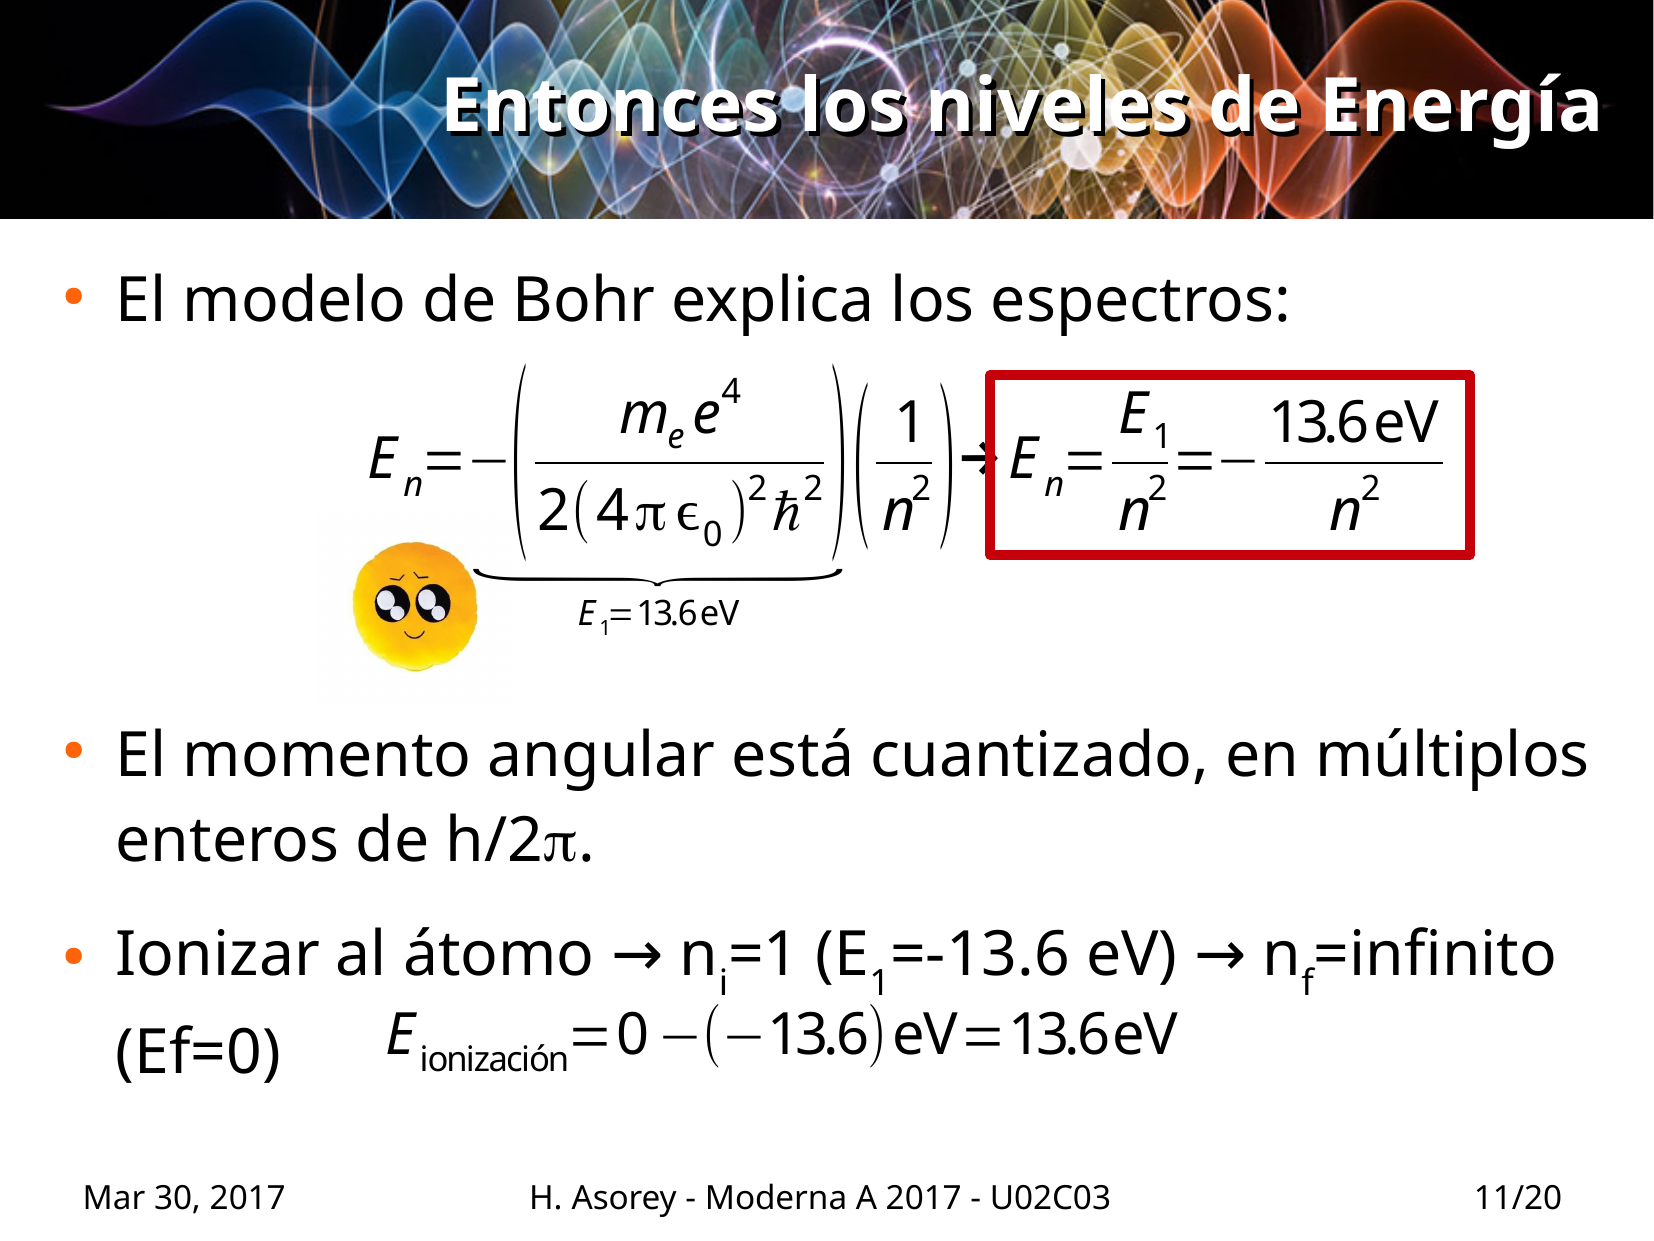

# Entonces los niveles de Energía
El modelo de Bohr explica los espectros:
El momento angular está cuantizado, en múltiplos enteros de h/2p.
Ionizar al átomo → ni=1 (E1=-13.6 eV) → nf=infinito (Ef=0)
Mar 30, 2017
H. Asorey - Moderna A 2017 - U02C03
11